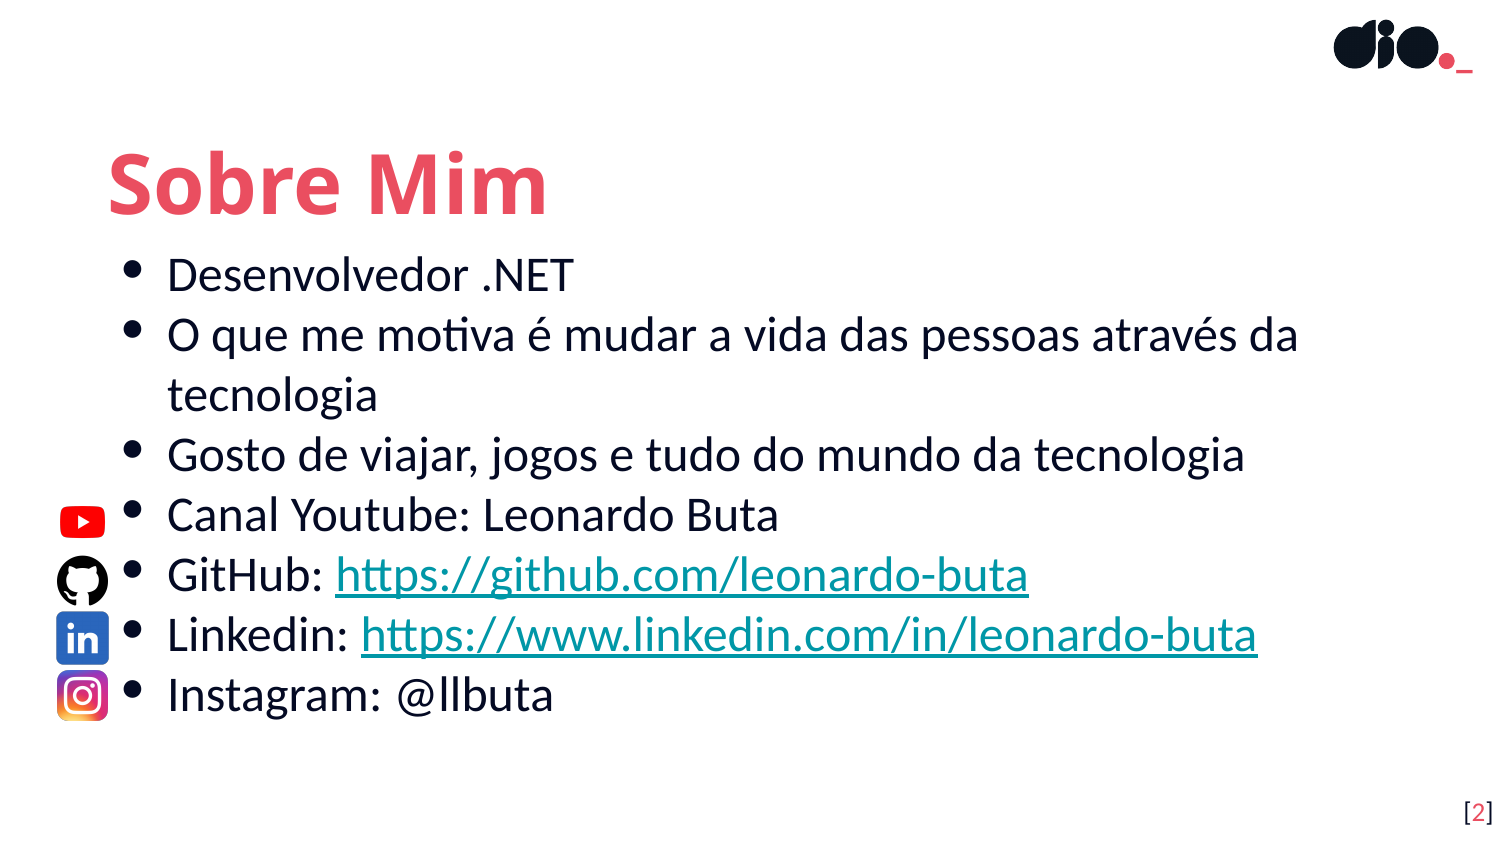

Sobre Mim
Desenvolvedor .NET
O que me motiva é mudar a vida das pessoas através da tecnologia
Gosto de viajar, jogos e tudo do mundo da tecnologia
Canal Youtube: Leonardo Buta
GitHub: https://github.com/leonardo-buta
Linkedin: https://www.linkedin.com/in/leonardo-buta
Instagram: @llbuta